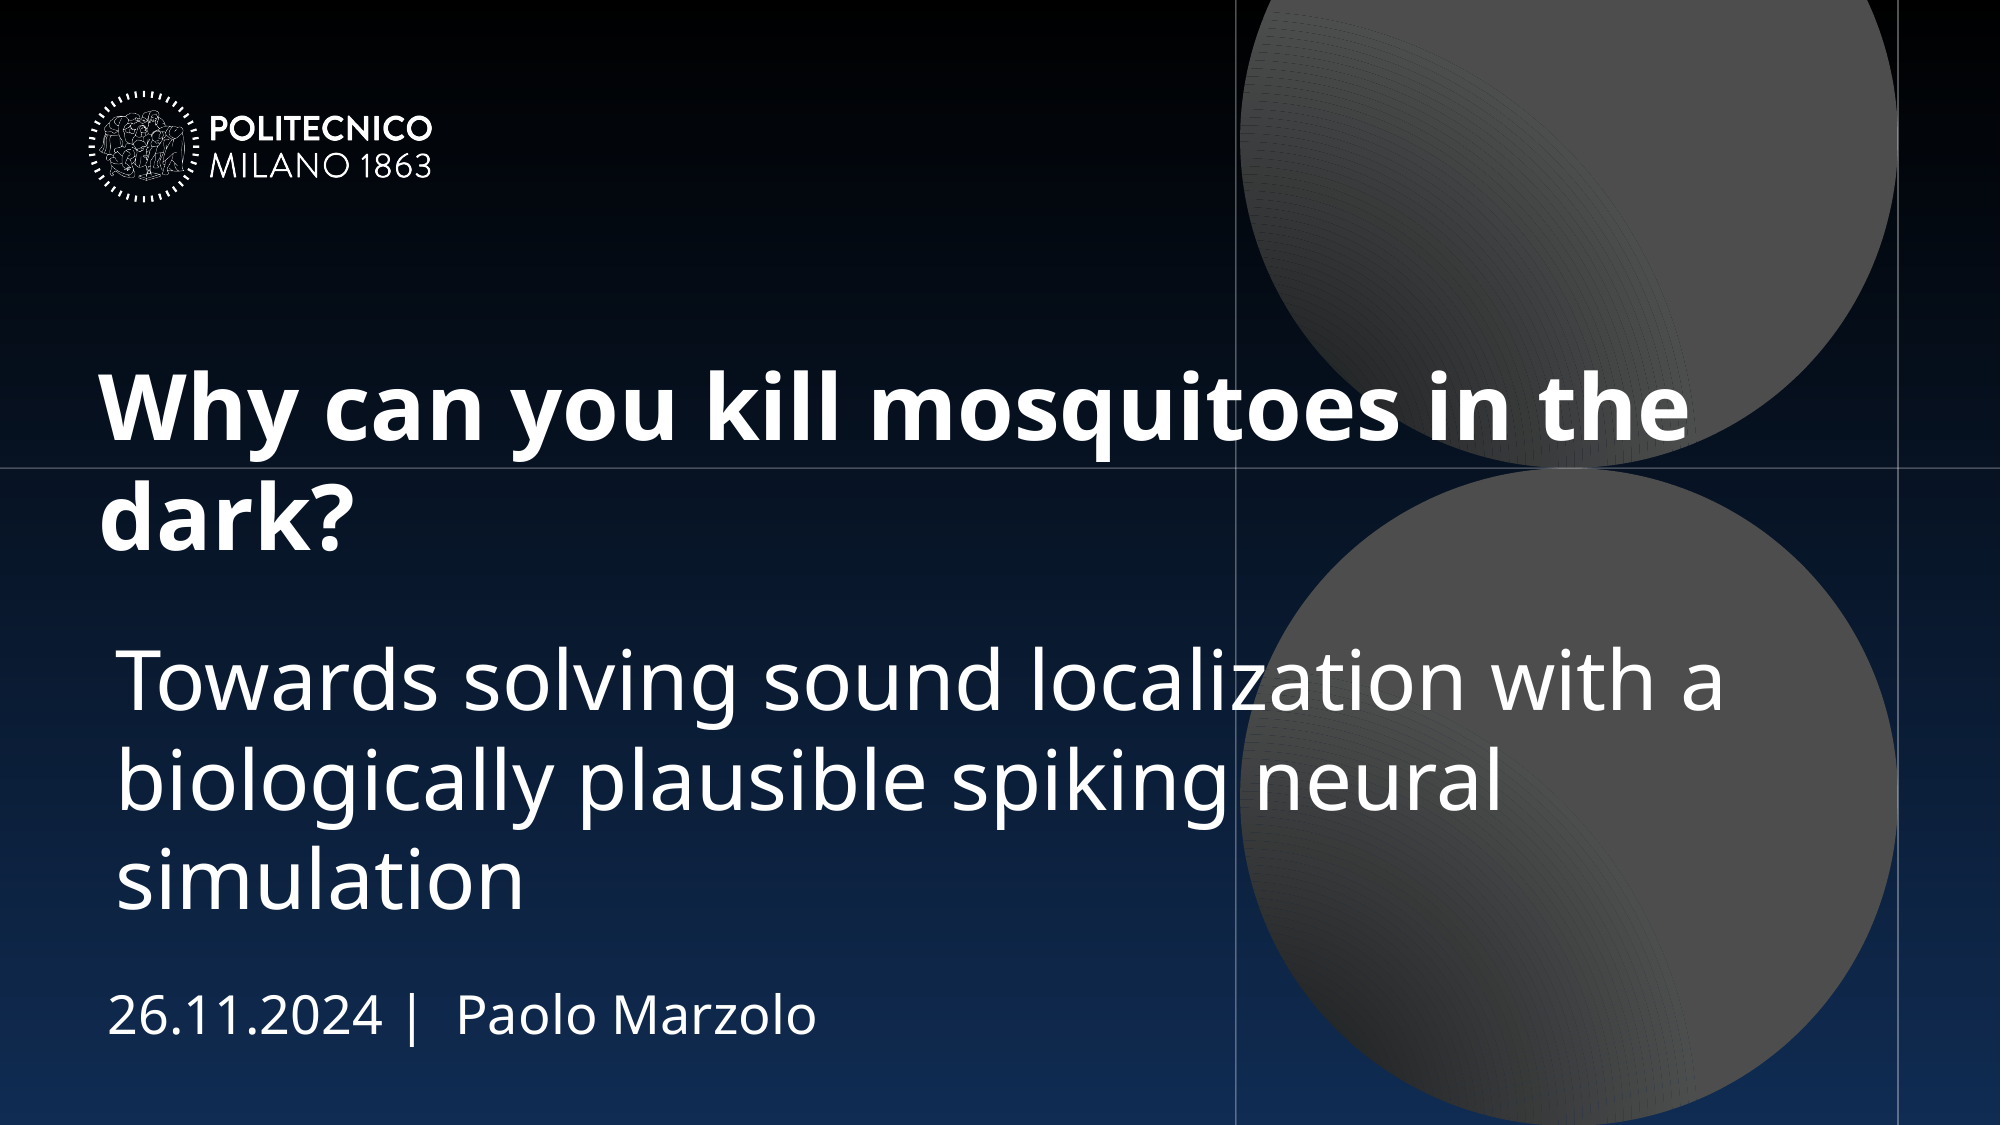

Why can you kill mosquitoes in the dark?
Towards solving sound localization with a biologically plausible spiking neural simulation
# 26.11.2024 | Paolo Marzolo